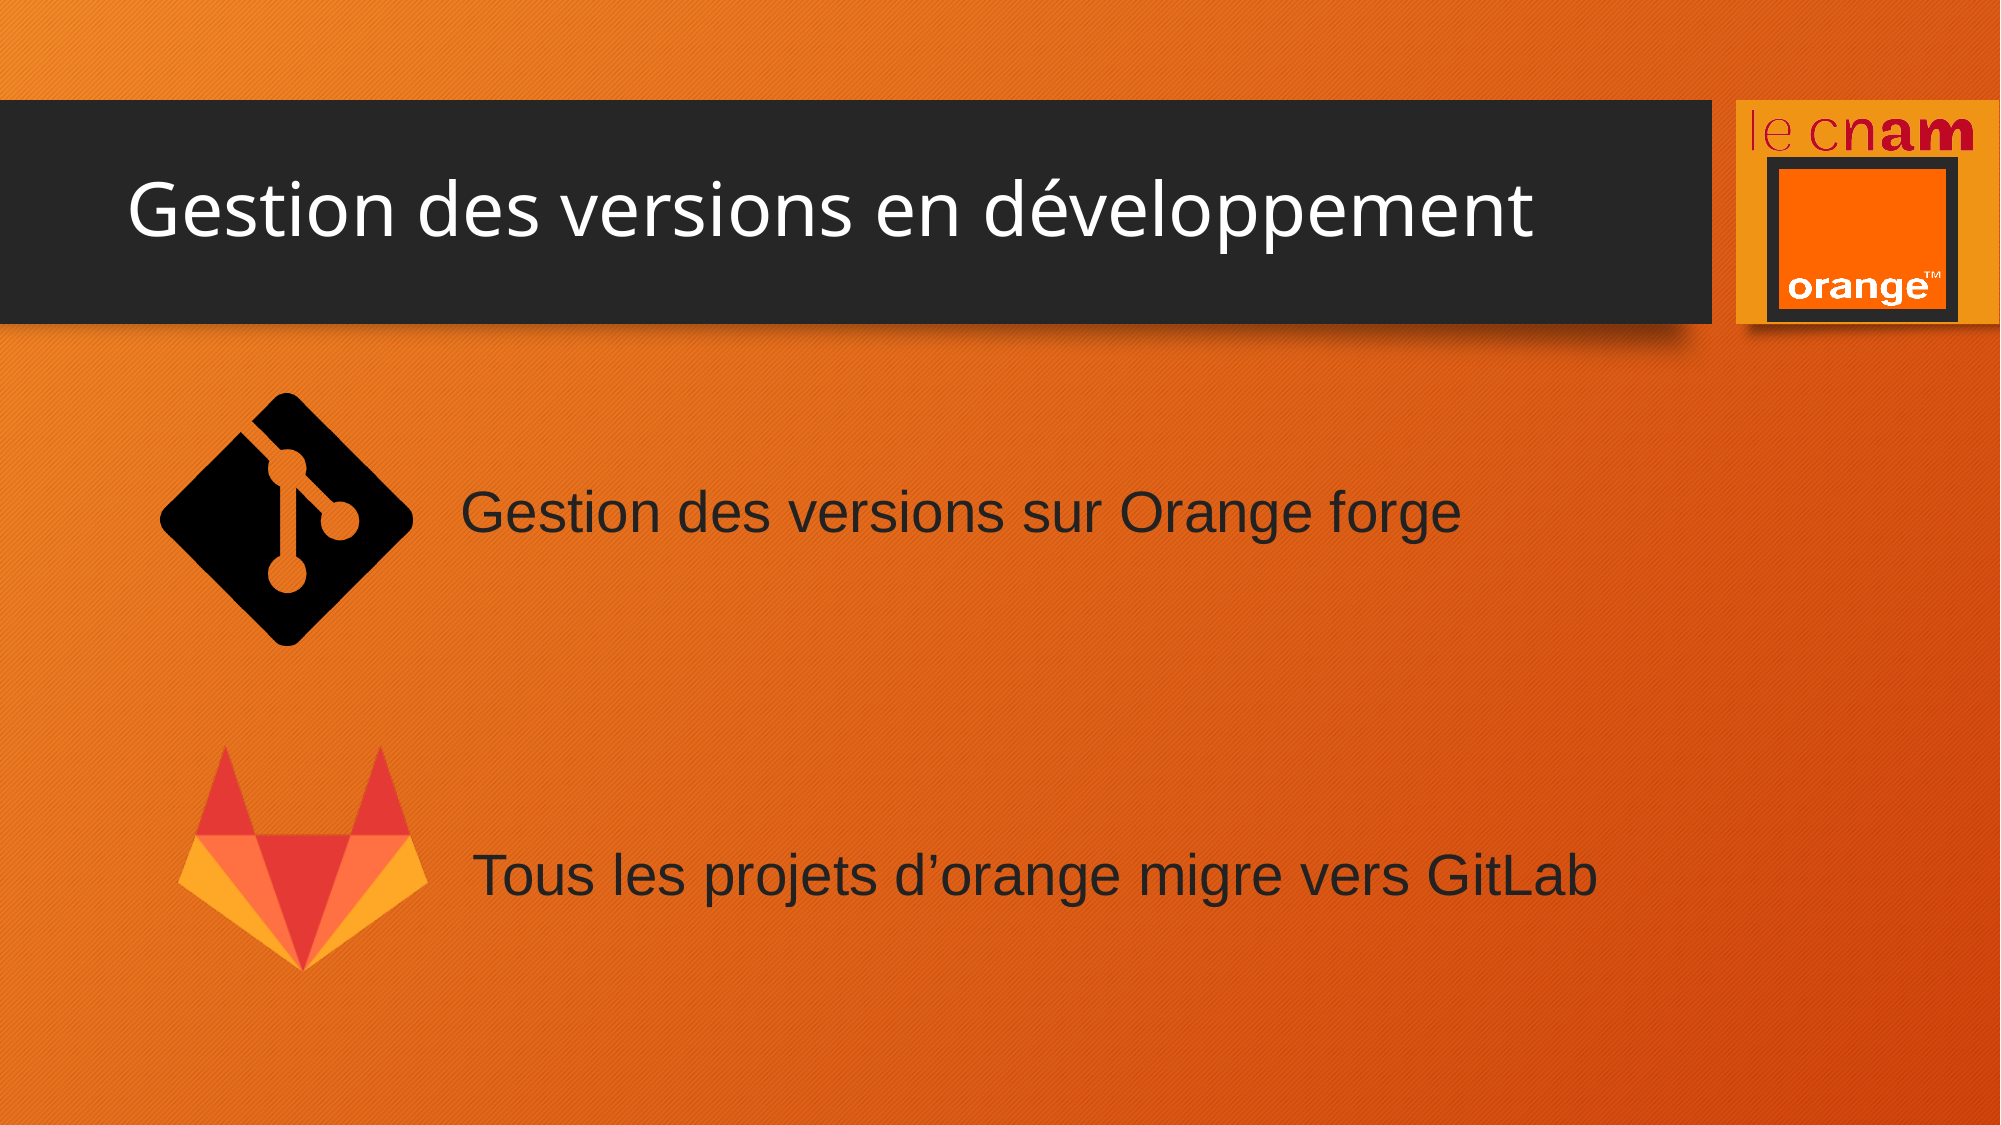

# Gestion des versions en développement
Gestion des versions sur Orange forge
Tous les projets d’orange migre vers GitLab